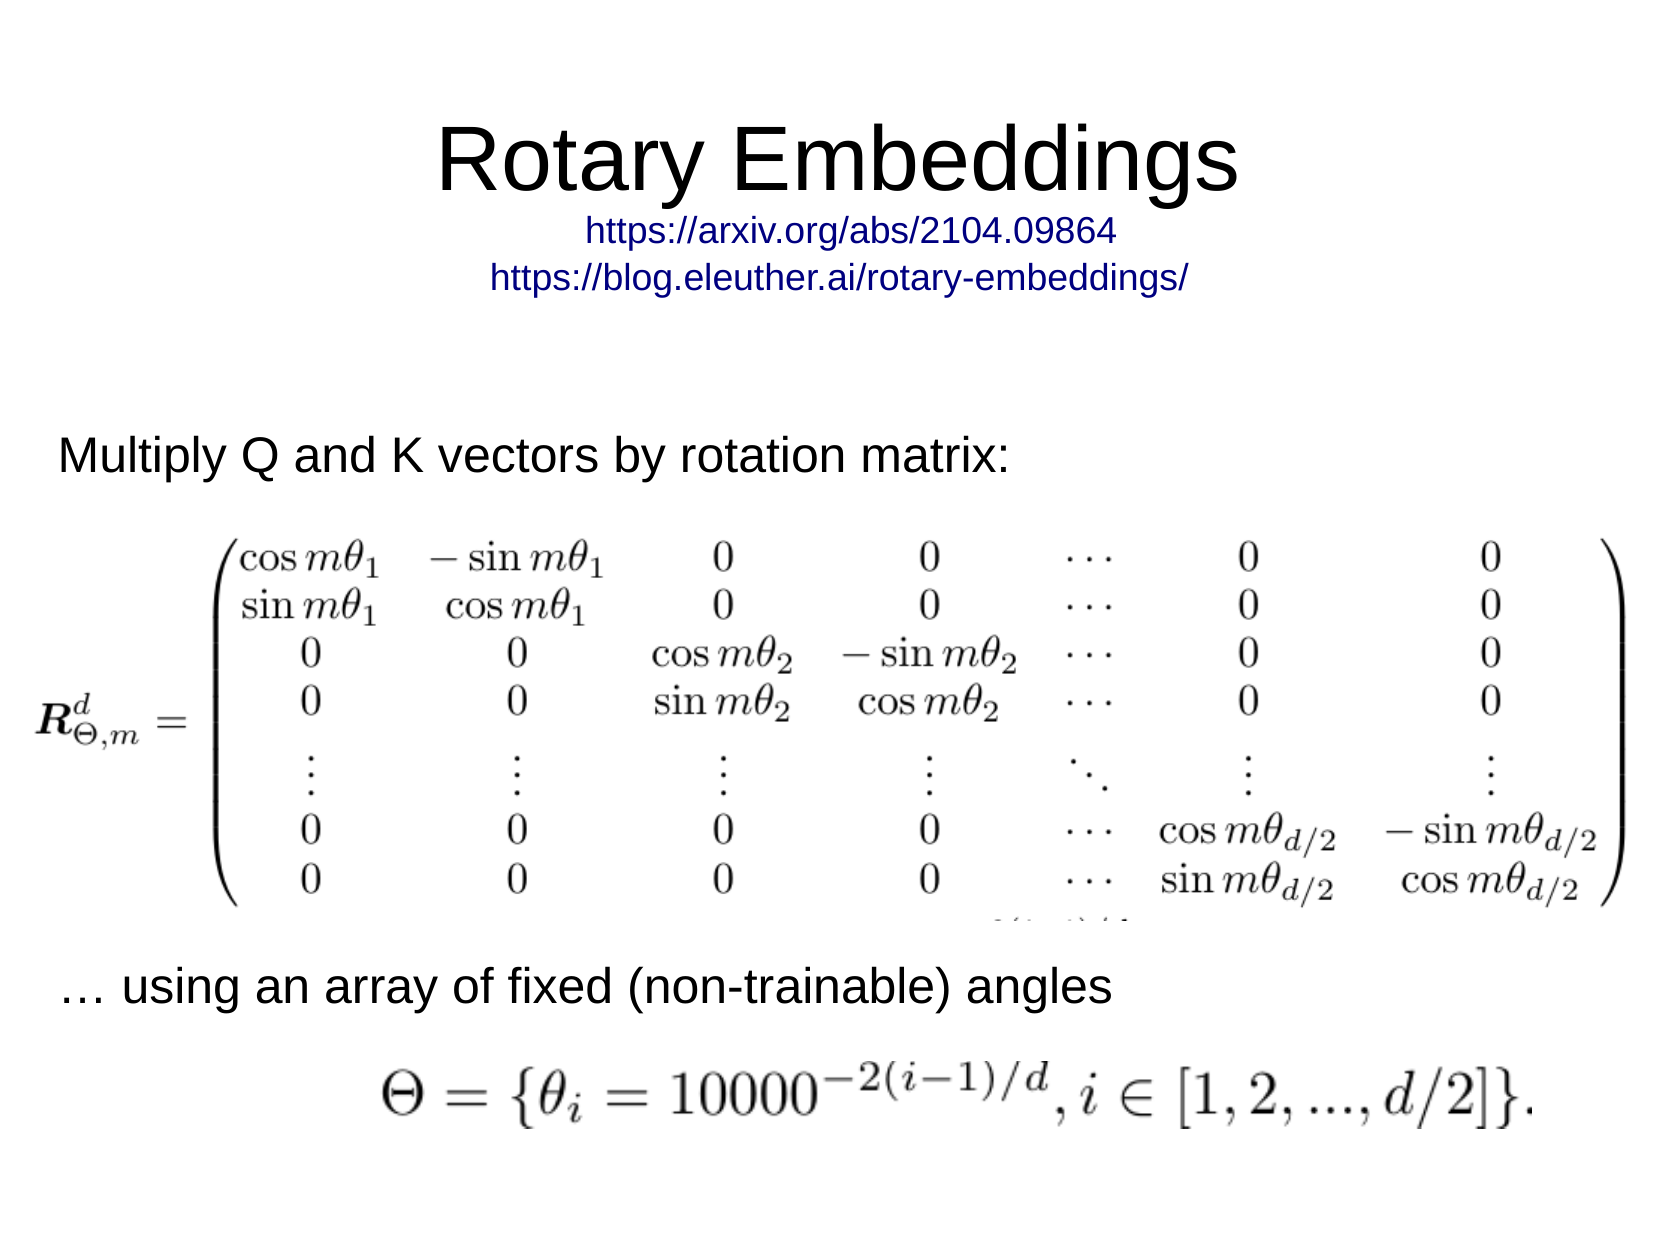

# Rotary Embeddings
https://arxiv.org/abs/2104.09864
https://blog.eleuther.ai/rotary-embeddings/
Multiply Q and K vectors by rotation matrix:
… using an array of fixed (non-trainable) angles